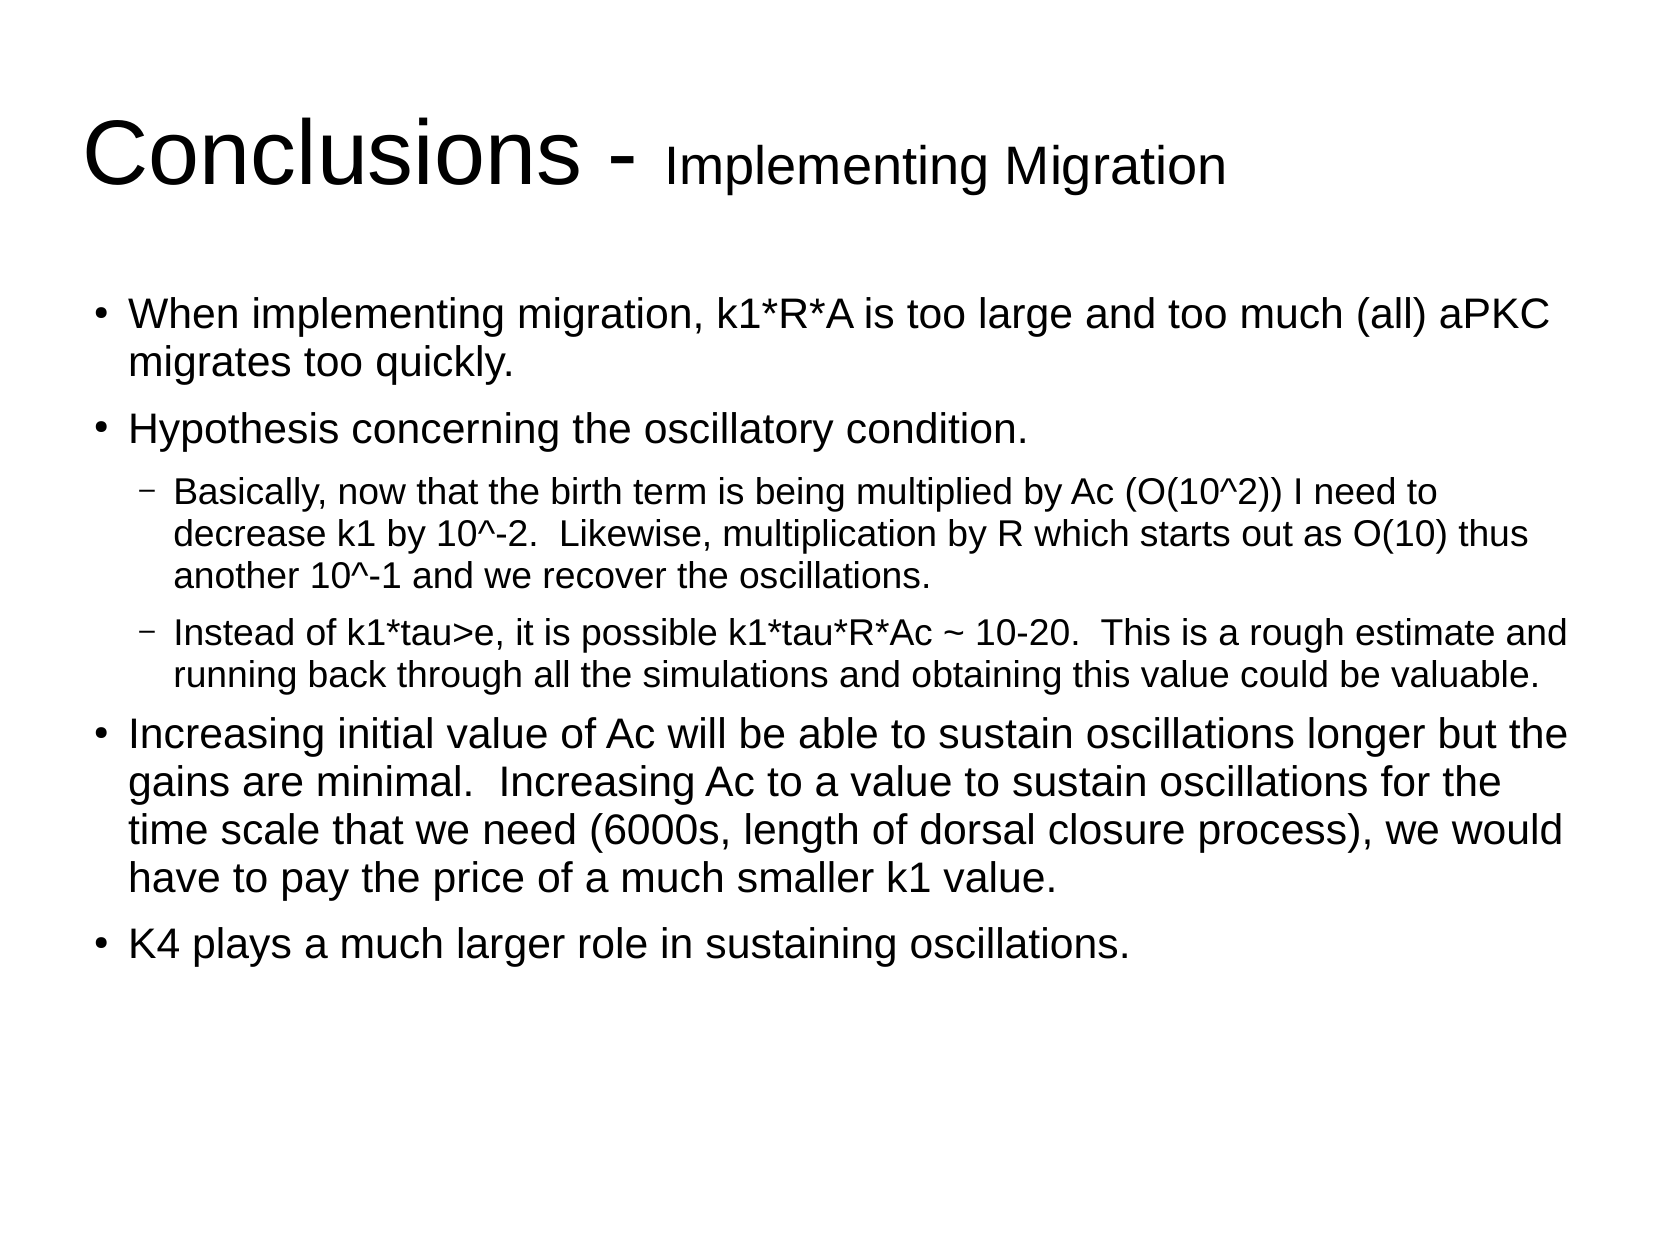

# Conclusions - Implementing Migration
When implementing migration, k1*R*A is too large and too much (all) aPKC migrates too quickly.
Hypothesis concerning the oscillatory condition.
Basically, now that the birth term is being multiplied by Ac (O(10^2)) I need to decrease k1 by 10^-2. Likewise, multiplication by R which starts out as O(10) thus another 10^-1 and we recover the oscillations.
Instead of k1*tau>e, it is possible k1*tau*R*Ac ~ 10-20. This is a rough estimate and running back through all the simulations and obtaining this value could be valuable.
Increasing initial value of Ac will be able to sustain oscillations longer but the gains are minimal. Increasing Ac to a value to sustain oscillations for the time scale that we need (6000s, length of dorsal closure process), we would have to pay the price of a much smaller k1 value.
K4 plays a much larger role in sustaining oscillations.